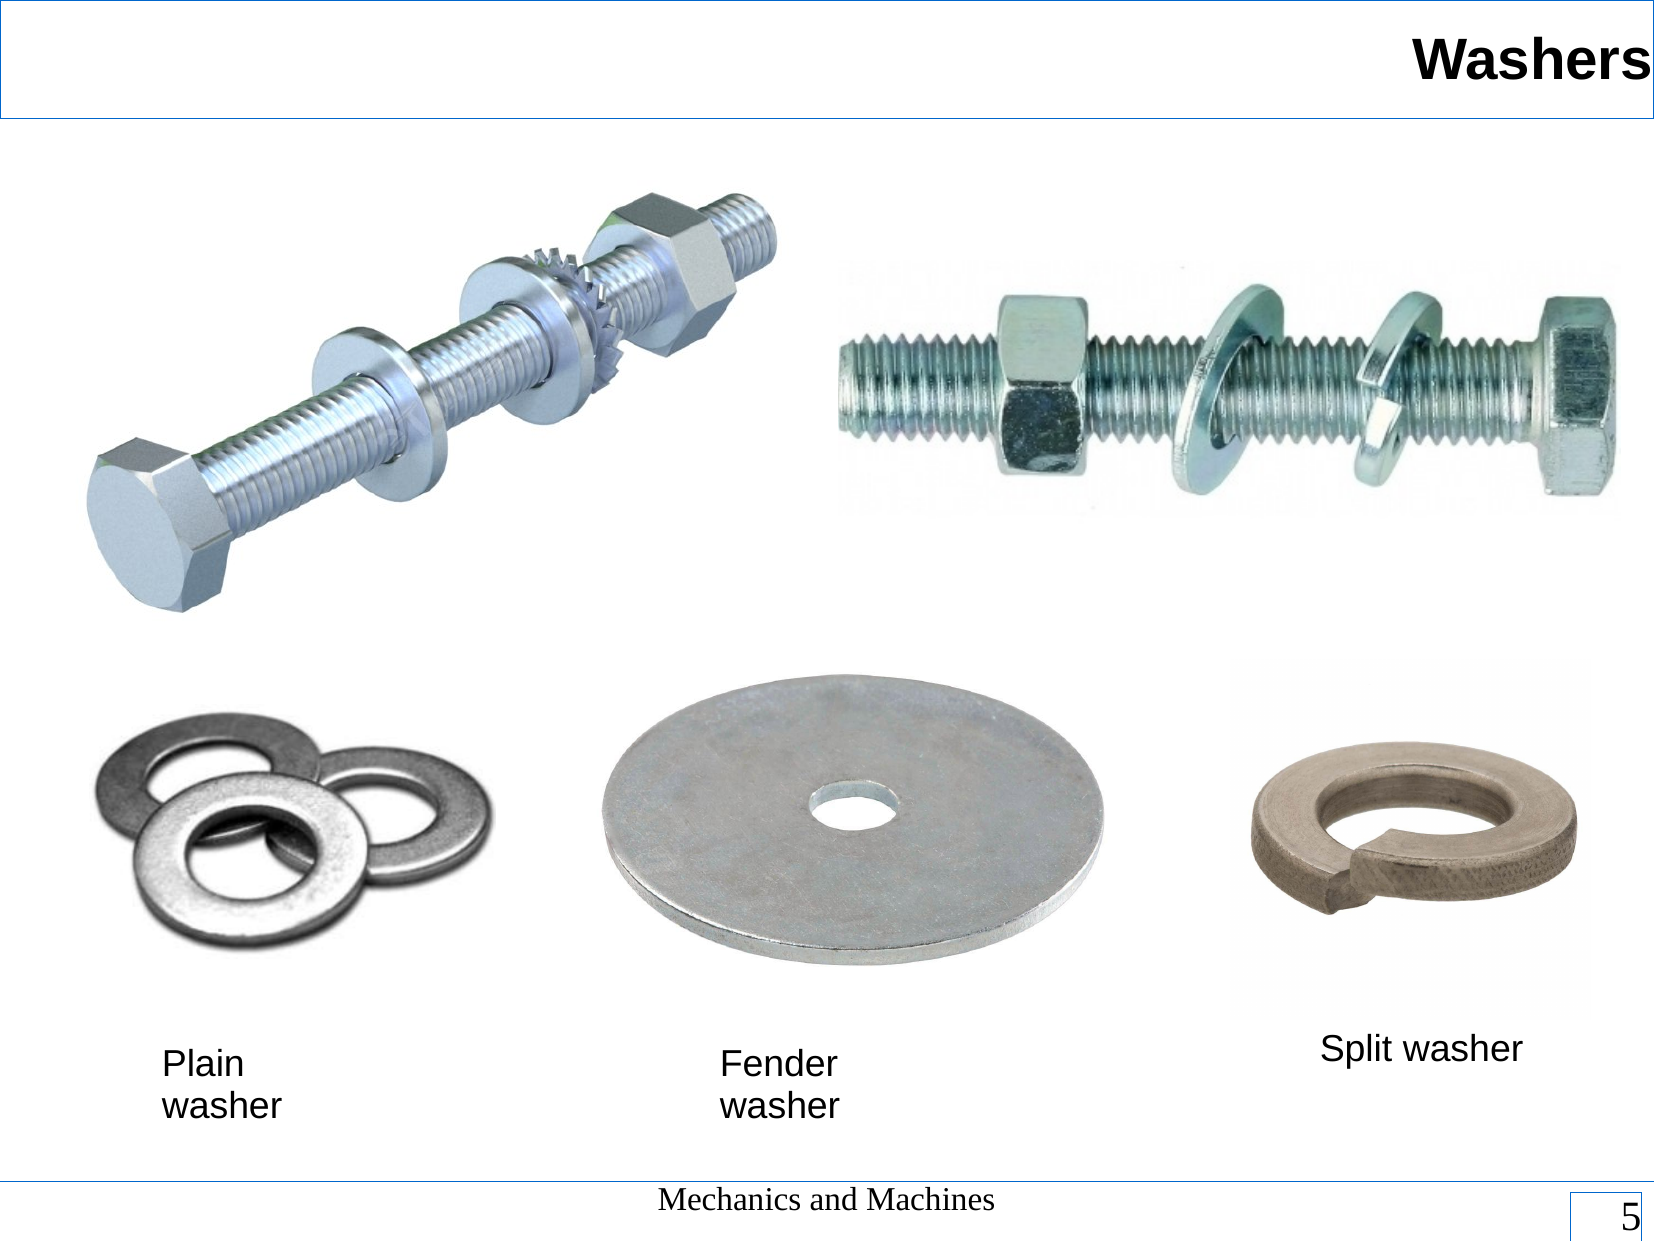

# Washers
Split washer
Fender washer
Plain washer
Mechanics and Machines
5